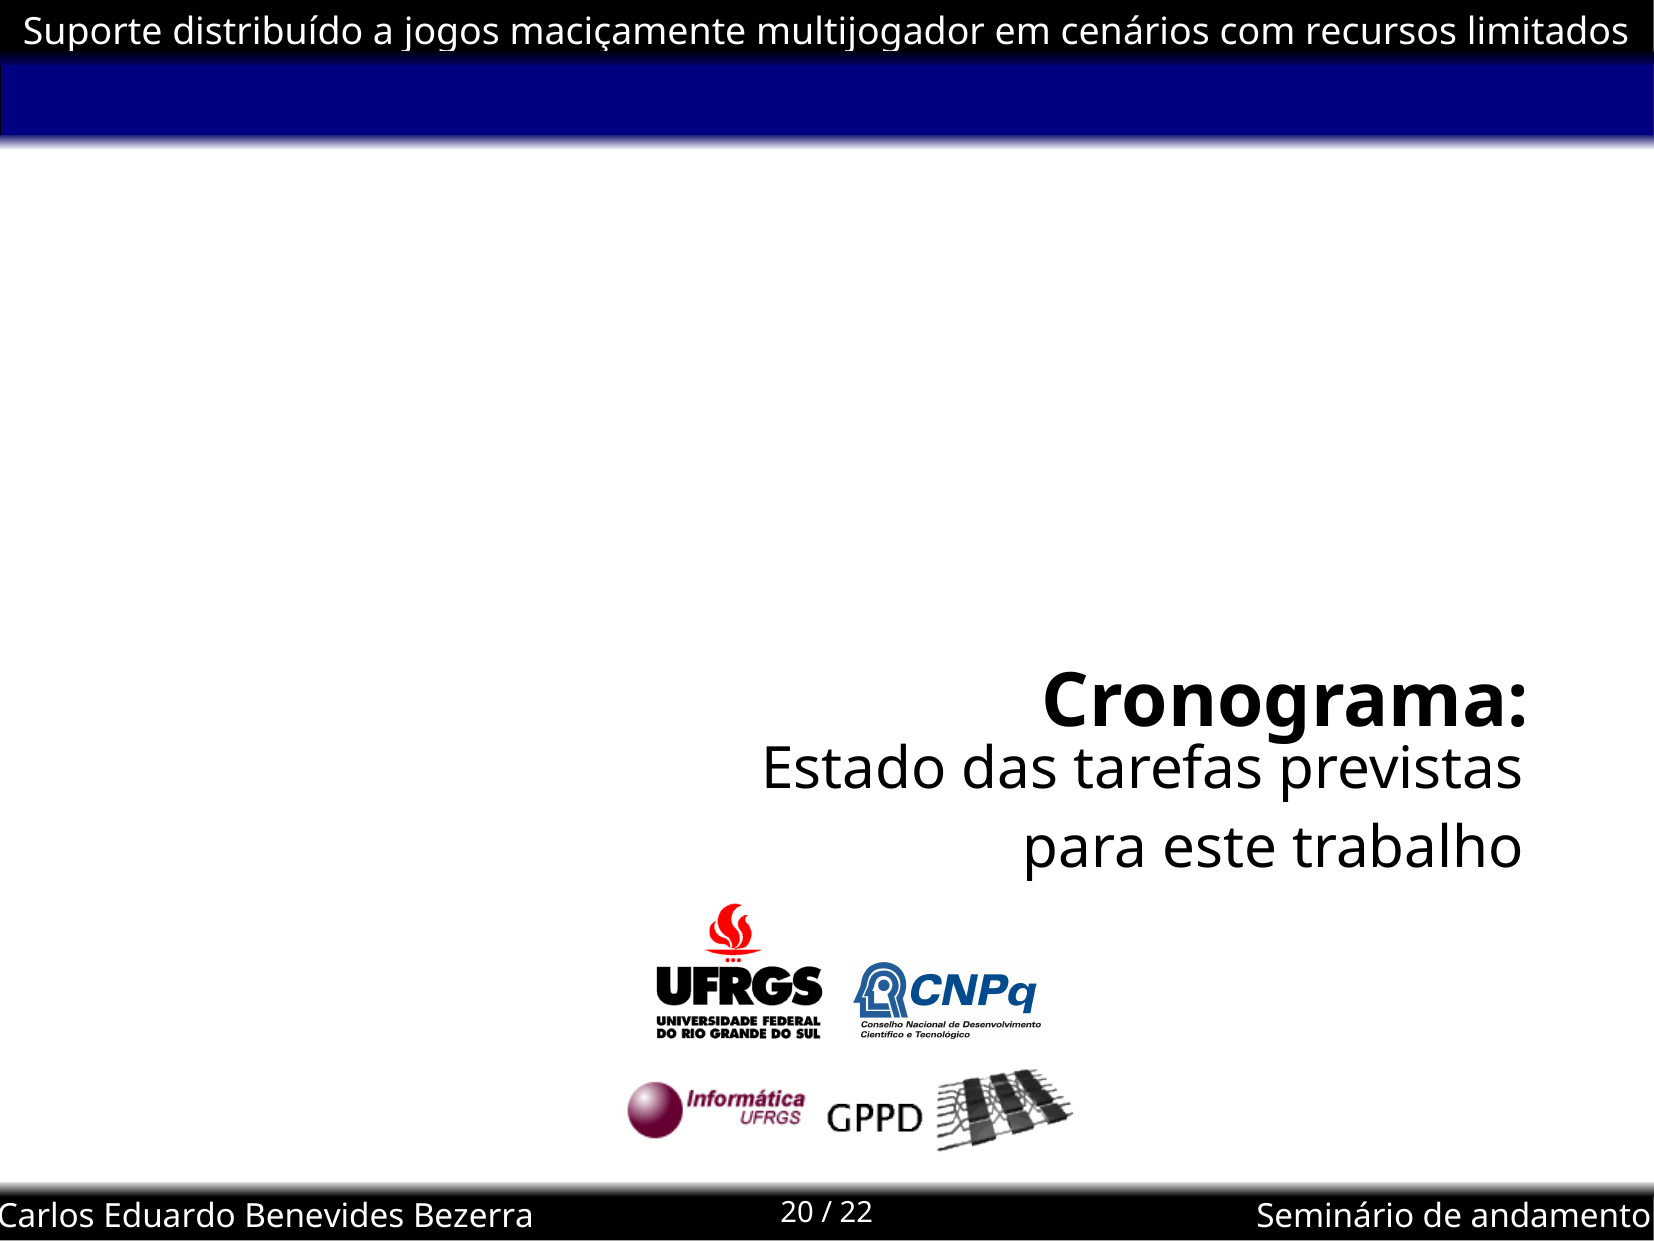

# Cronograma:
Estado das tarefas previstas
para este trabalho